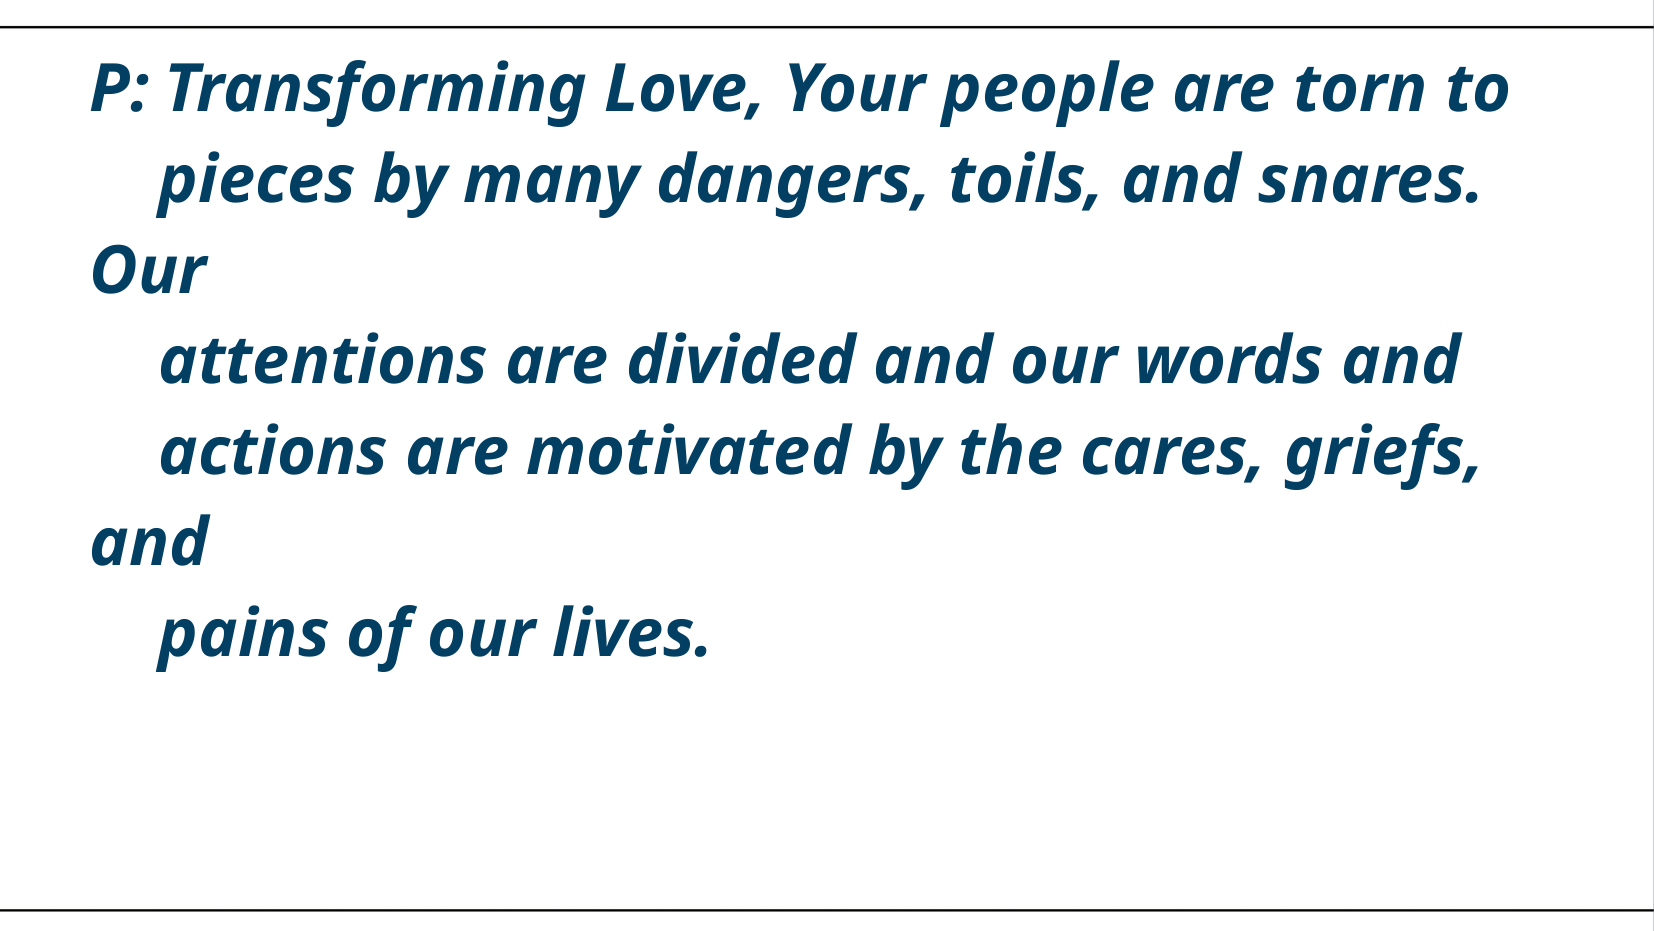

P:	Transforming Love, Your people are torn to
 pieces by many dangers, toils, and snares. Our
 attentions are divided and our words and
 actions are motivated by the cares, griefs, and
 pains of our lives.